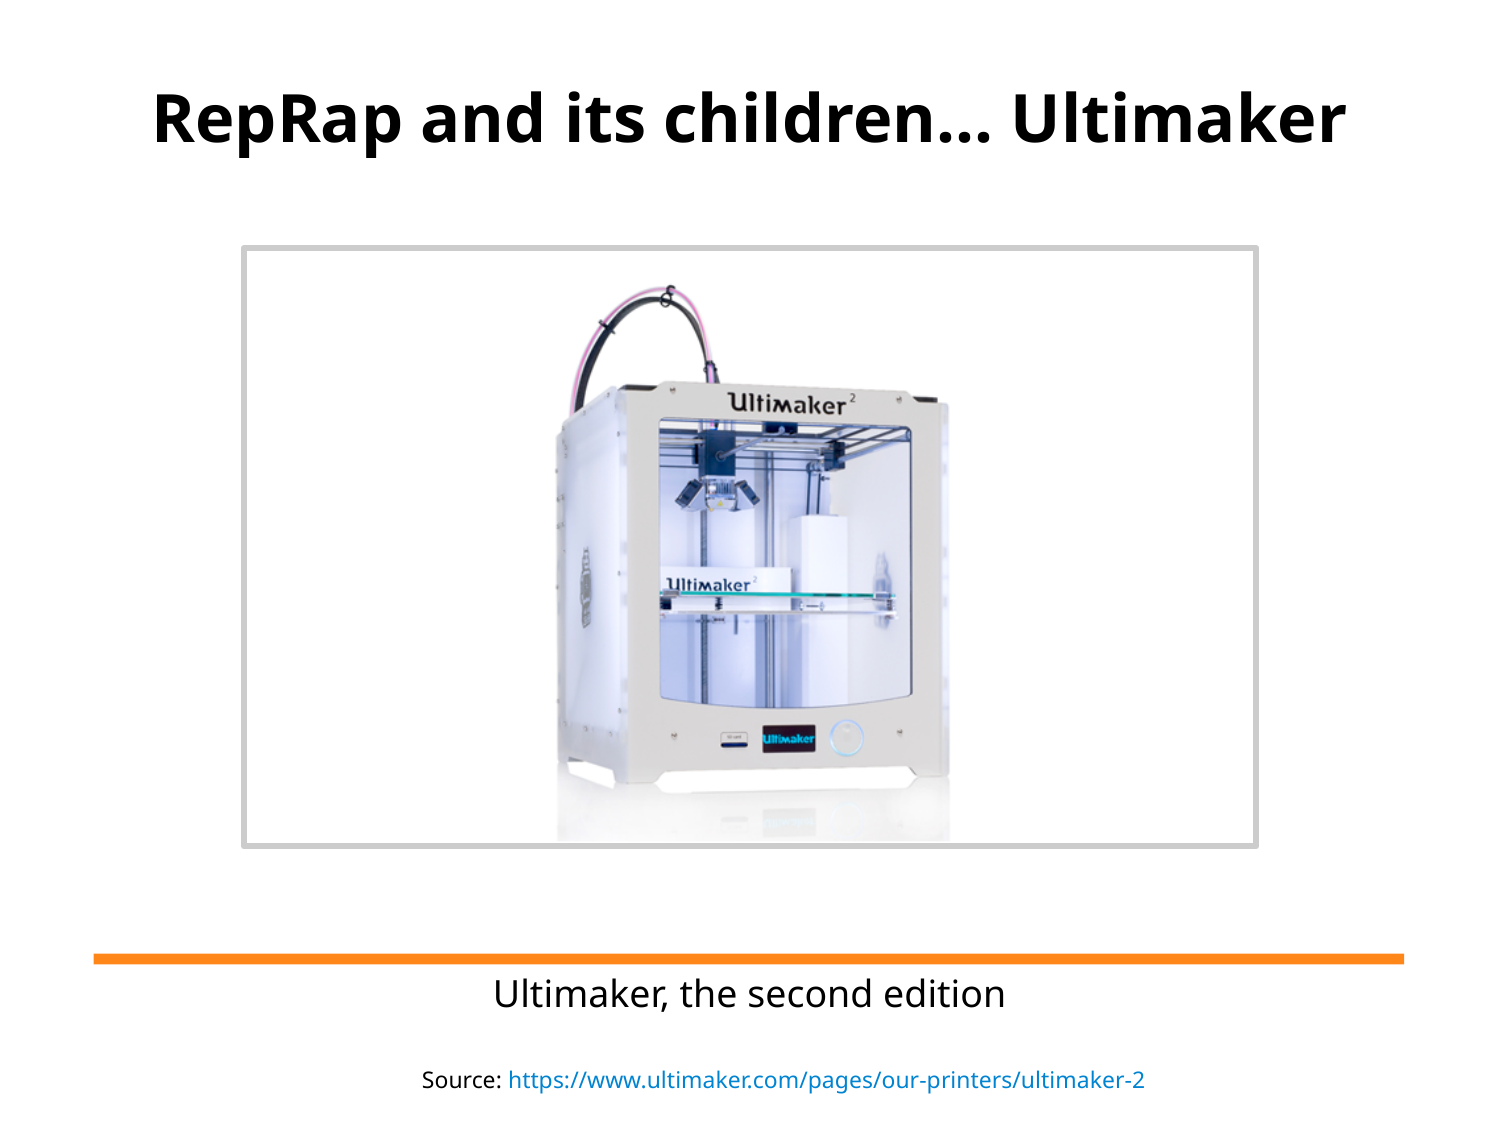

# RepRap and its children... Ultimaker
Ultimaker, the second edition
Source: https://www.ultimaker.com/pages/our-printers/ultimaker-2